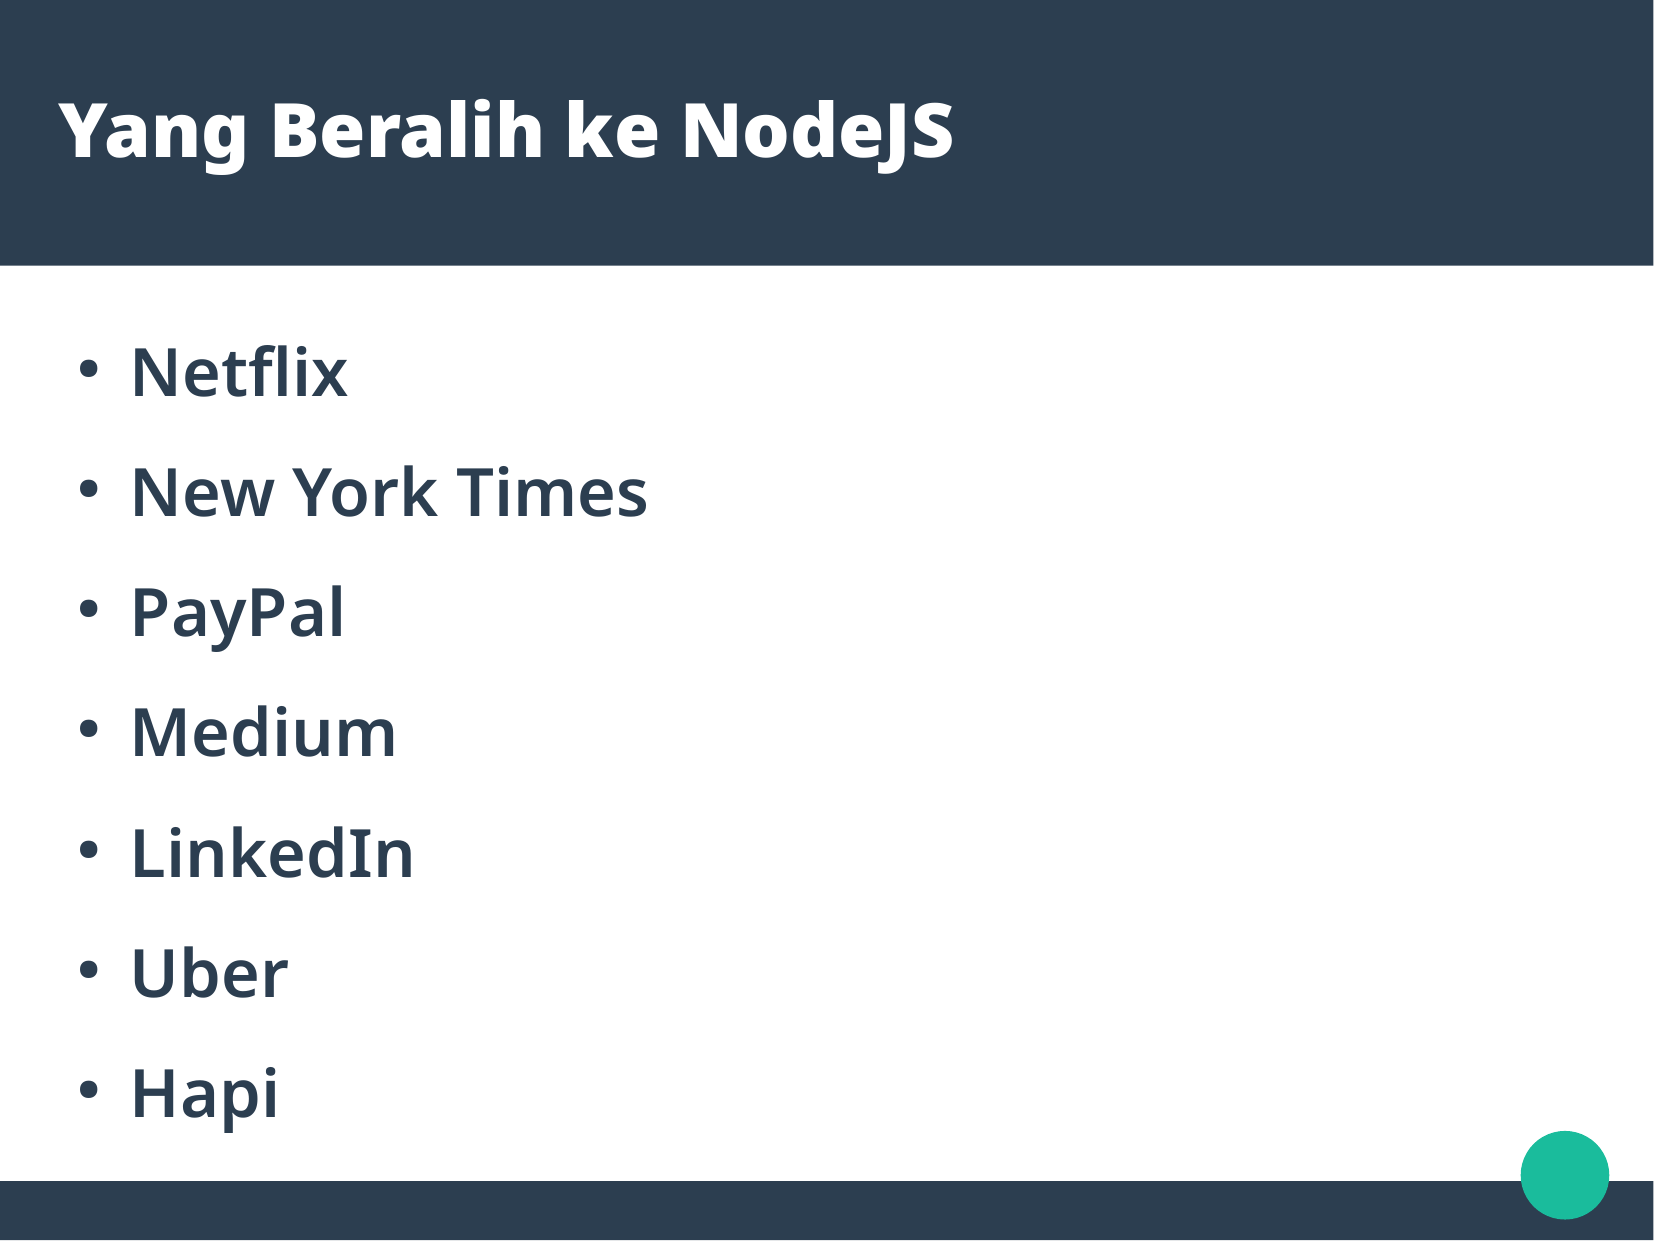

# Yang Beralih ke NodeJS
Netflix
New York Times
PayPal
Medium
LinkedIn
Uber
Hapi